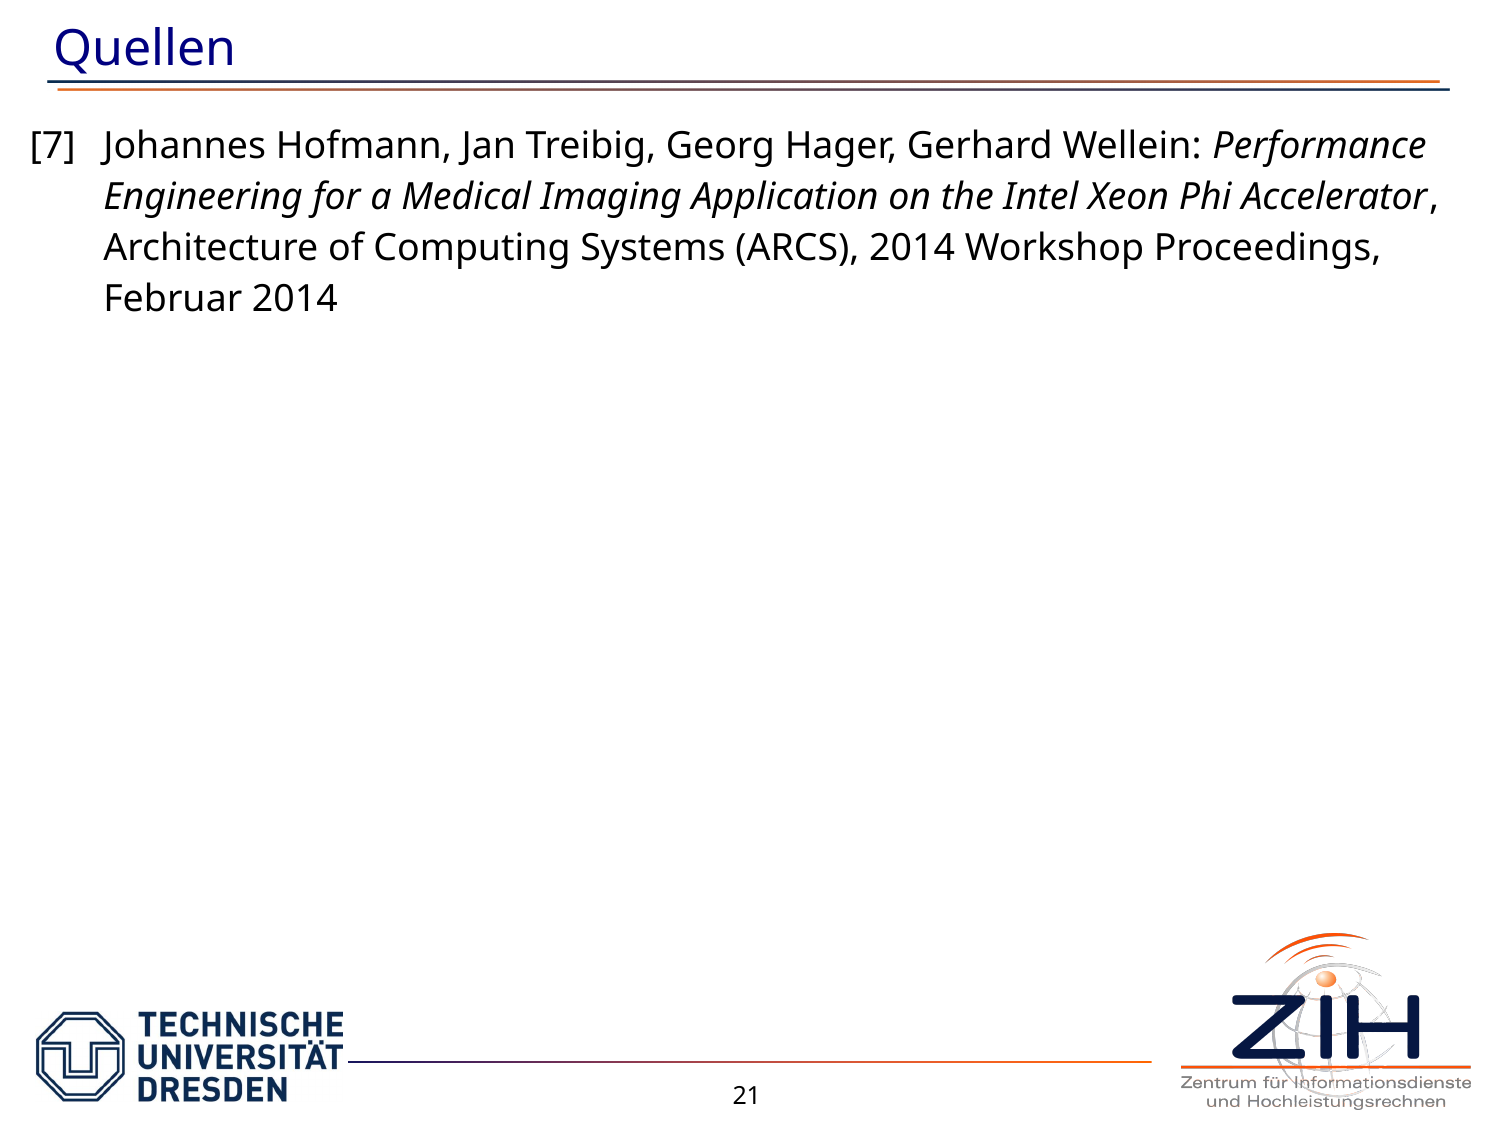

# Quellen
[7]	Johannes Hofmann, Jan Treibig, Georg Hager, Gerhard Wellein: Performance
	Engineering for a Medical Imaging Application on the Intel Xeon Phi Accelerator,
	Architecture of Computing Systems (ARCS), 2014 Workshop Proceedings,
	Februar 2014
21